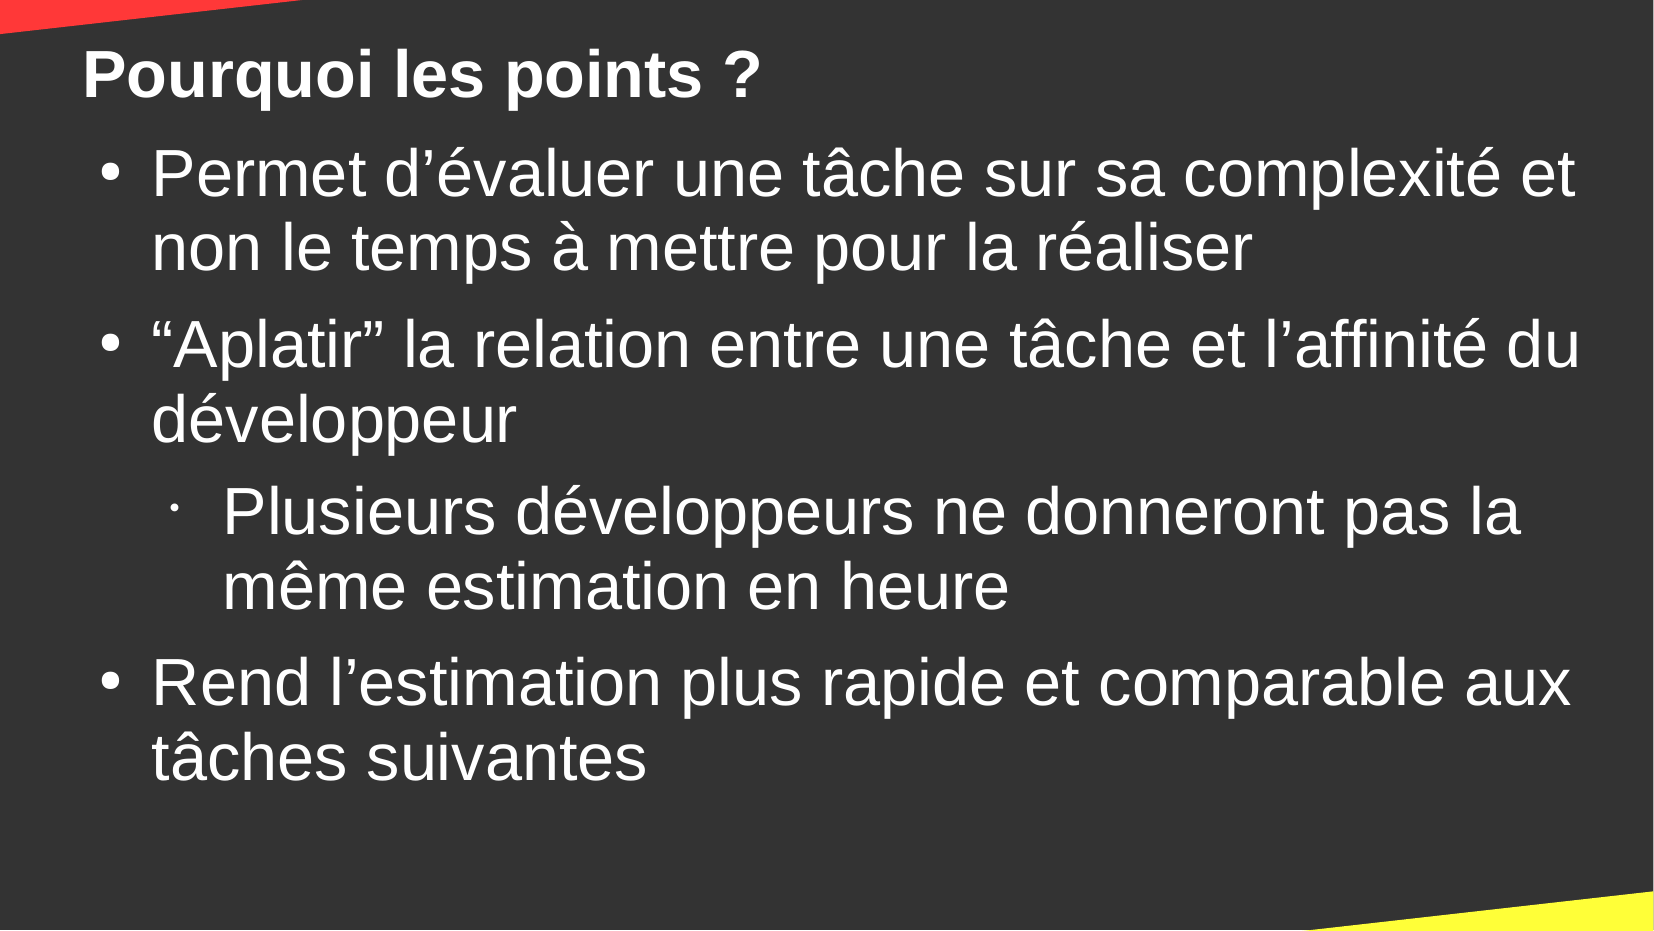

# Pourquoi les points ?
Permet d’évaluer une tâche sur sa complexité et non le temps à mettre pour la réaliser
“Aplatir” la relation entre une tâche et l’affinité du développeur
Plusieurs développeurs ne donneront pas la même estimation en heure
Rend l’estimation plus rapide et comparable aux tâches suivantes